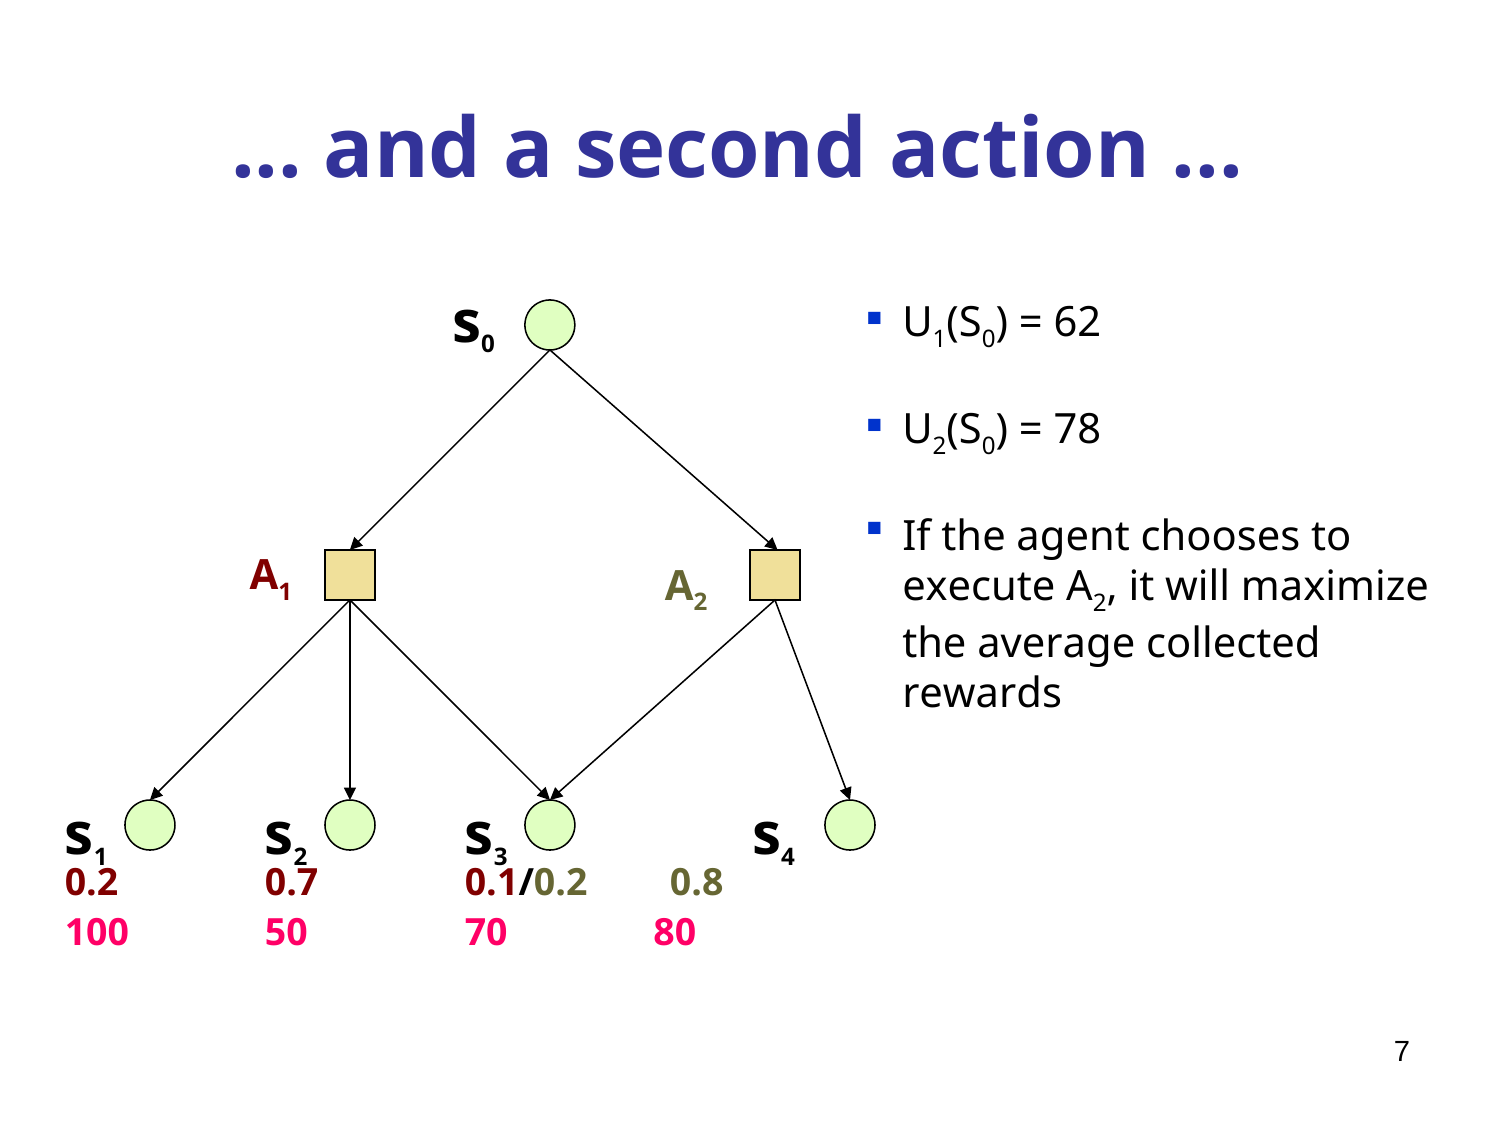

# ... and a second action ...
s0
A1
s1
s2
s3
0.2
0.7
0.1/0.2 0.8
U1(S0) = 62
U2(S0) = 78
If the agent chooses to execute A2, it will maximize the average collected rewards
A2
s4
100
50
70 80